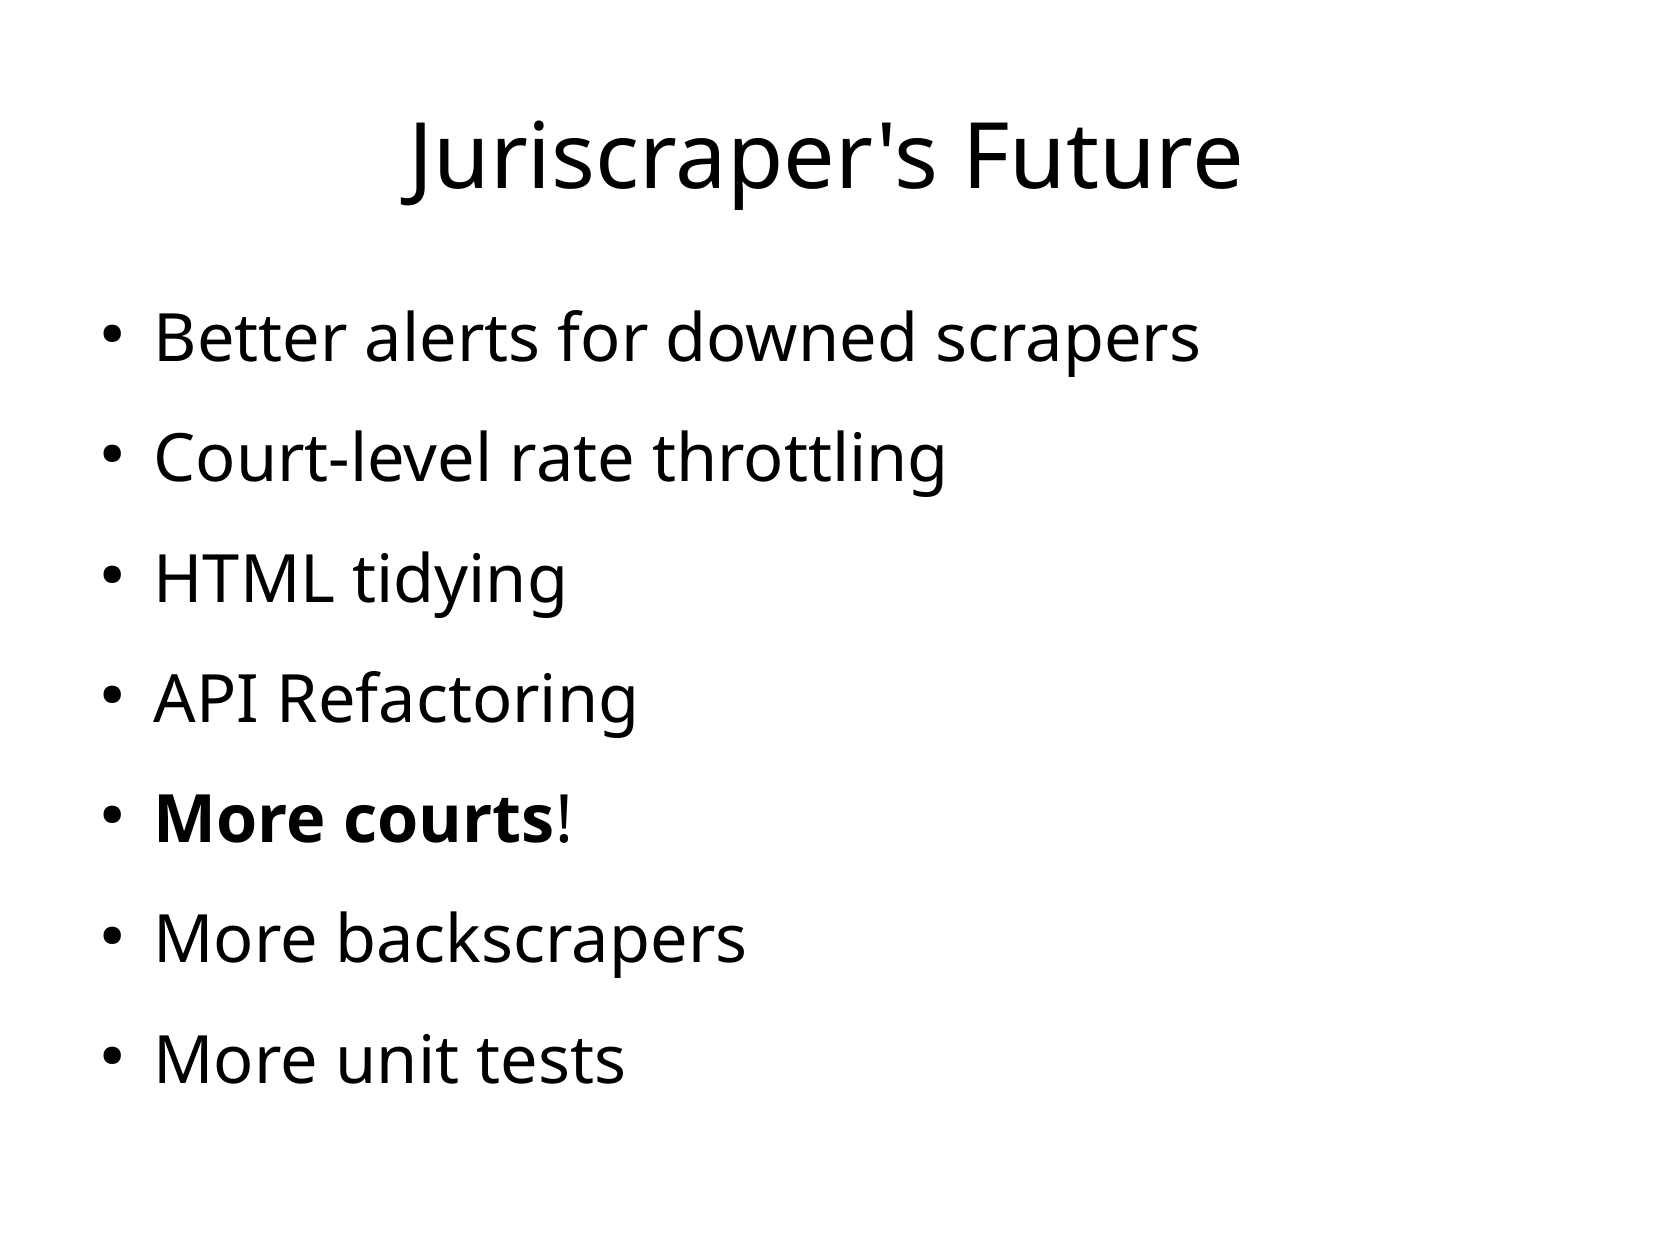

# Juriscraper's Future
Better alerts for downed scrapers
Court-level rate throttling
HTML tidying
API Refactoring
More courts!
More backscrapers
More unit tests